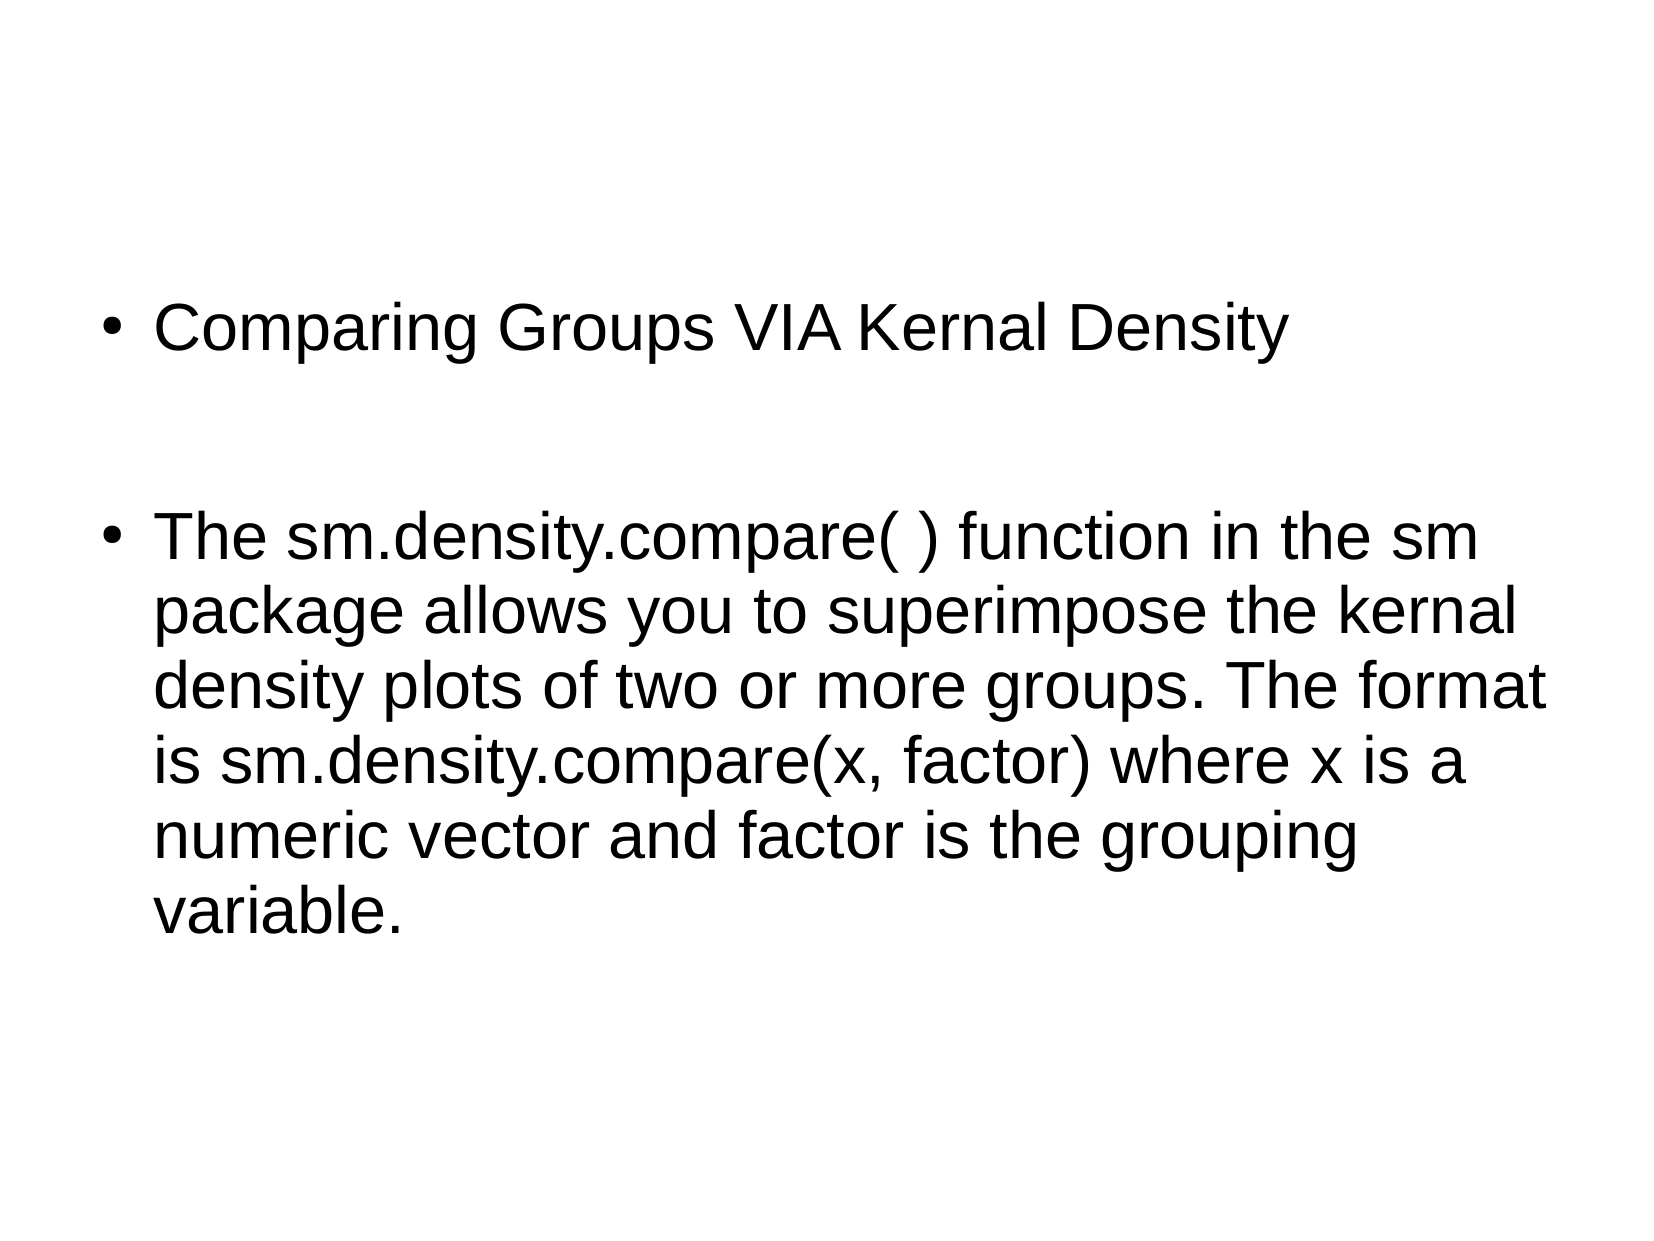

#
Comparing Groups VIA Kernal Density
The sm.density.compare( ) function in the sm package allows you to superimpose the kernal density plots of two or more groups. The format is sm.density.compare(x, factor) where x is a numeric vector and factor is the grouping variable.